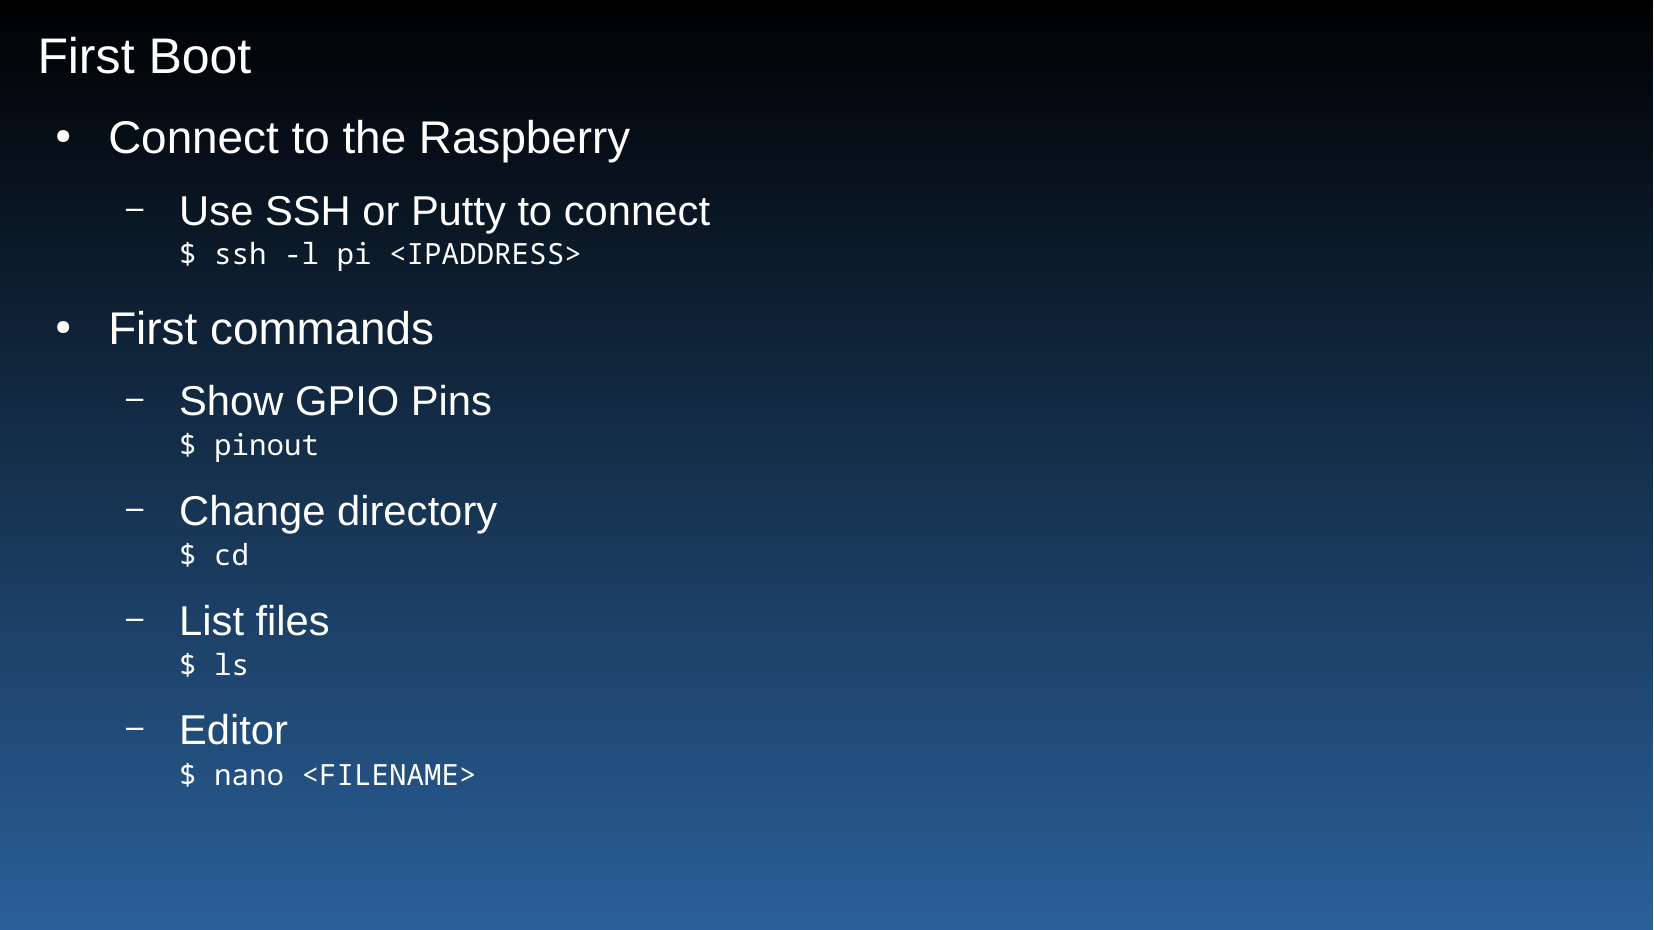

# First Boot
Connect to the Raspberry
Use SSH or Putty to connect
$ ssh -l pi <IPADDRESS>
First commands
Show GPIO Pins
$ pinout
Change directory
$ cd
List files
$ ls
Editor
$ nano <FILENAME>